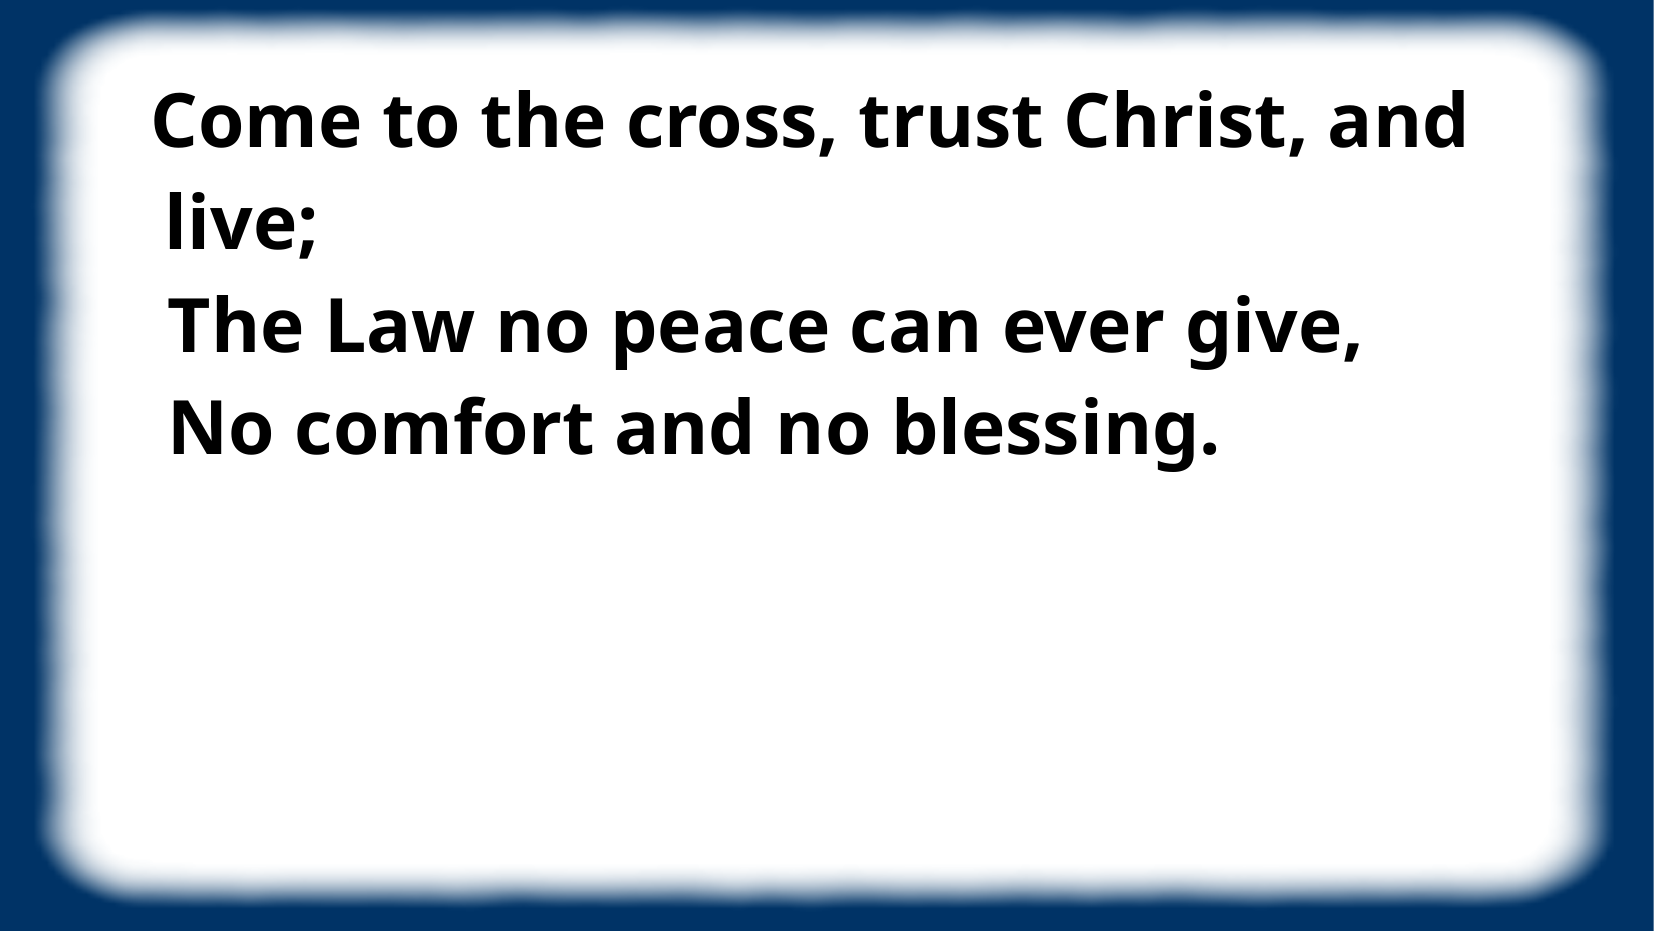

Come to the cross, trust Christ, and live;
 The Law no peace can ever give,
 No comfort and no blessing.